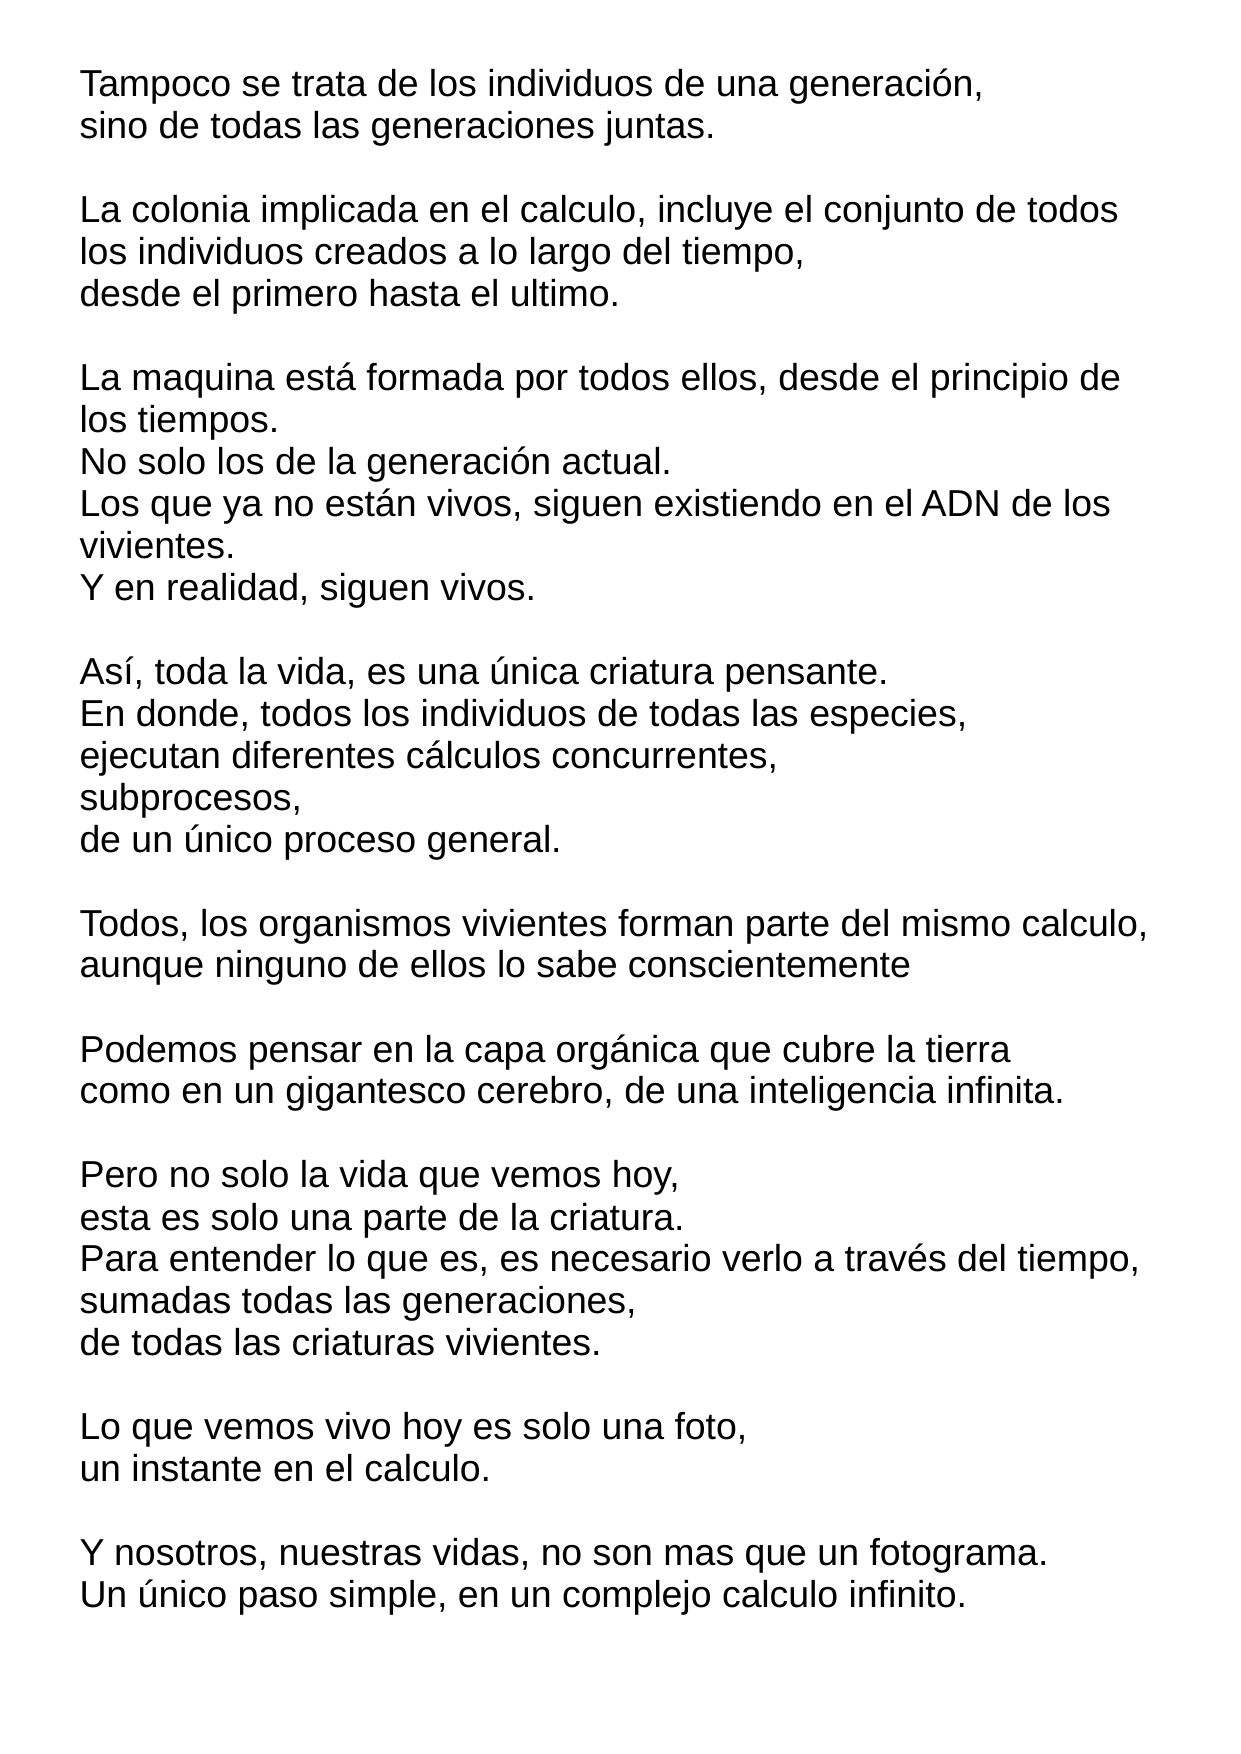

Tampoco se trata de los individuos de una generación,
sino de todas las generaciones juntas.
La colonia implicada en el calculo, incluye el conjunto de todos los individuos creados a lo largo del tiempo,
desde el primero hasta el ultimo.
La maquina está formada por todos ellos, desde el principio de los tiempos.
No solo los de la generación actual.
Los que ya no están vivos, siguen existiendo en el ADN de los vivientes.
Y en realidad, siguen vivos.
Así, toda la vida, es una única criatura pensante.
En donde, todos los individuos de todas las especies,
ejecutan diferentes cálculos concurrentes,
subprocesos,
de un único proceso general.
Todos, los organismos vivientes forman parte del mismo calculo, aunque ninguno de ellos lo sabe conscientemente
Podemos pensar en la capa orgánica que cubre la tierra
como en un gigantesco cerebro, de una inteligencia infinita.
Pero no solo la vida que vemos hoy,
esta es solo una parte de la criatura.
Para entender lo que es, es necesario verlo a través del tiempo, sumadas todas las generaciones,
de todas las criaturas vivientes.
Lo que vemos vivo hoy es solo una foto,
un instante en el calculo.
Y nosotros, nuestras vidas, no son mas que un fotograma.
Un único paso simple, en un complejo calculo infinito.